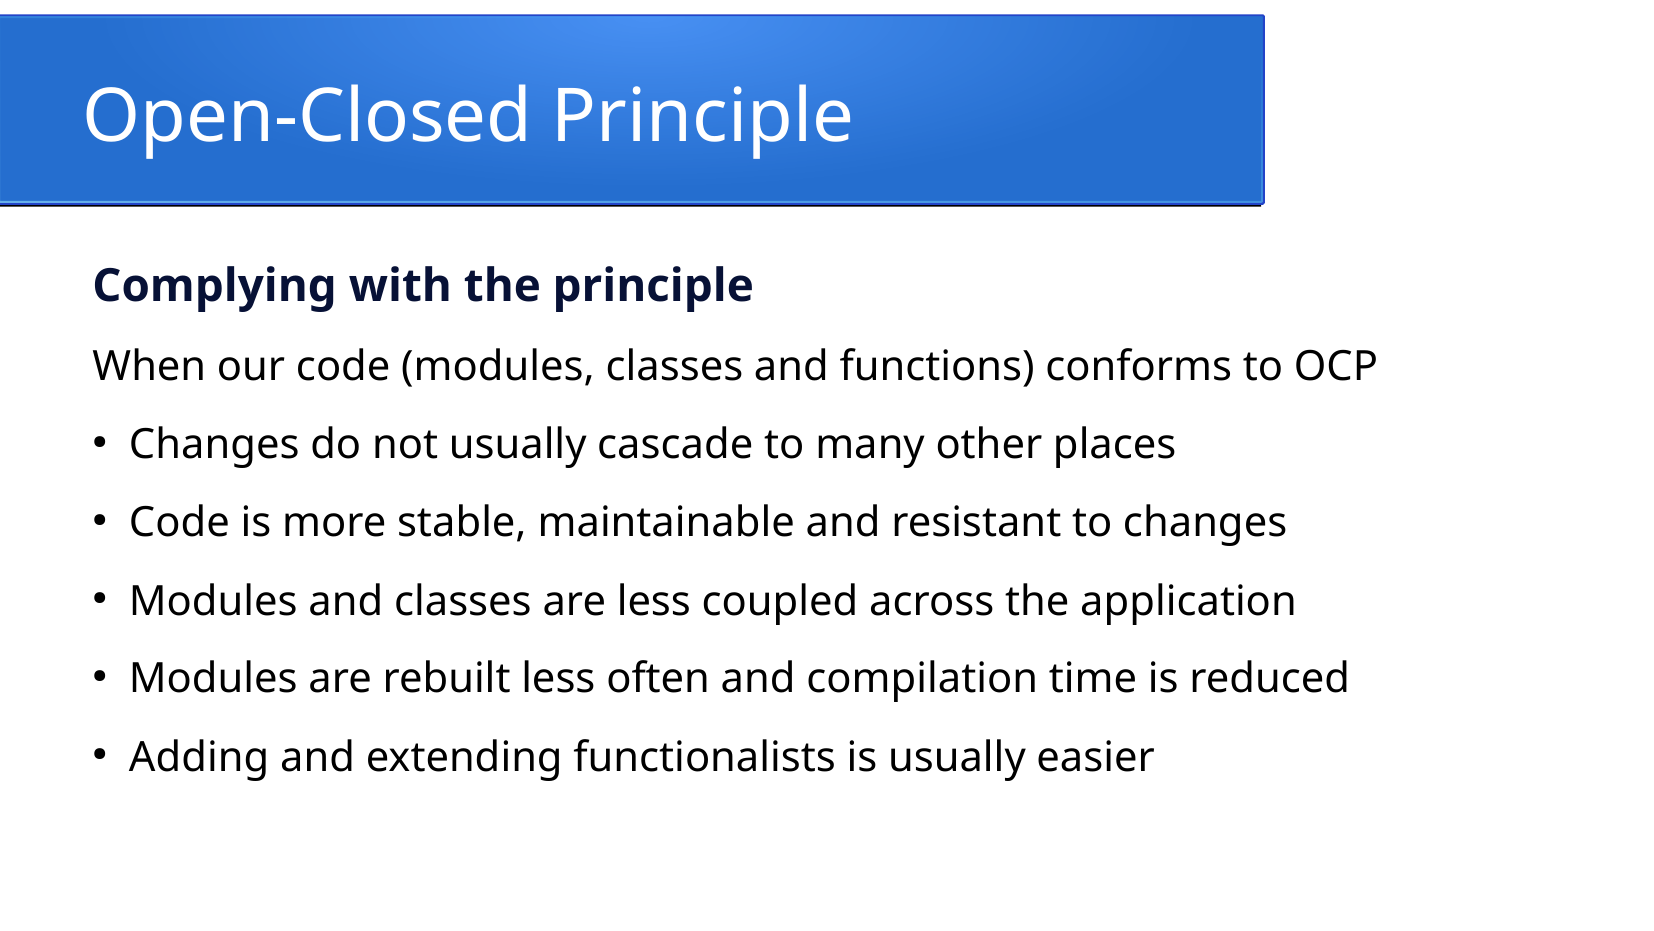

# Open-Closed Principle
Complying with the principle
When our code (modules, classes and functions) conforms to OCP
 Changes do not usually cascade to many other places
 Code is more stable, maintainable and resistant to changes
 Modules and classes are less coupled across the application
 Modules are rebuilt less often and compilation time is reduced
 Adding and extending functionalists is usually easier